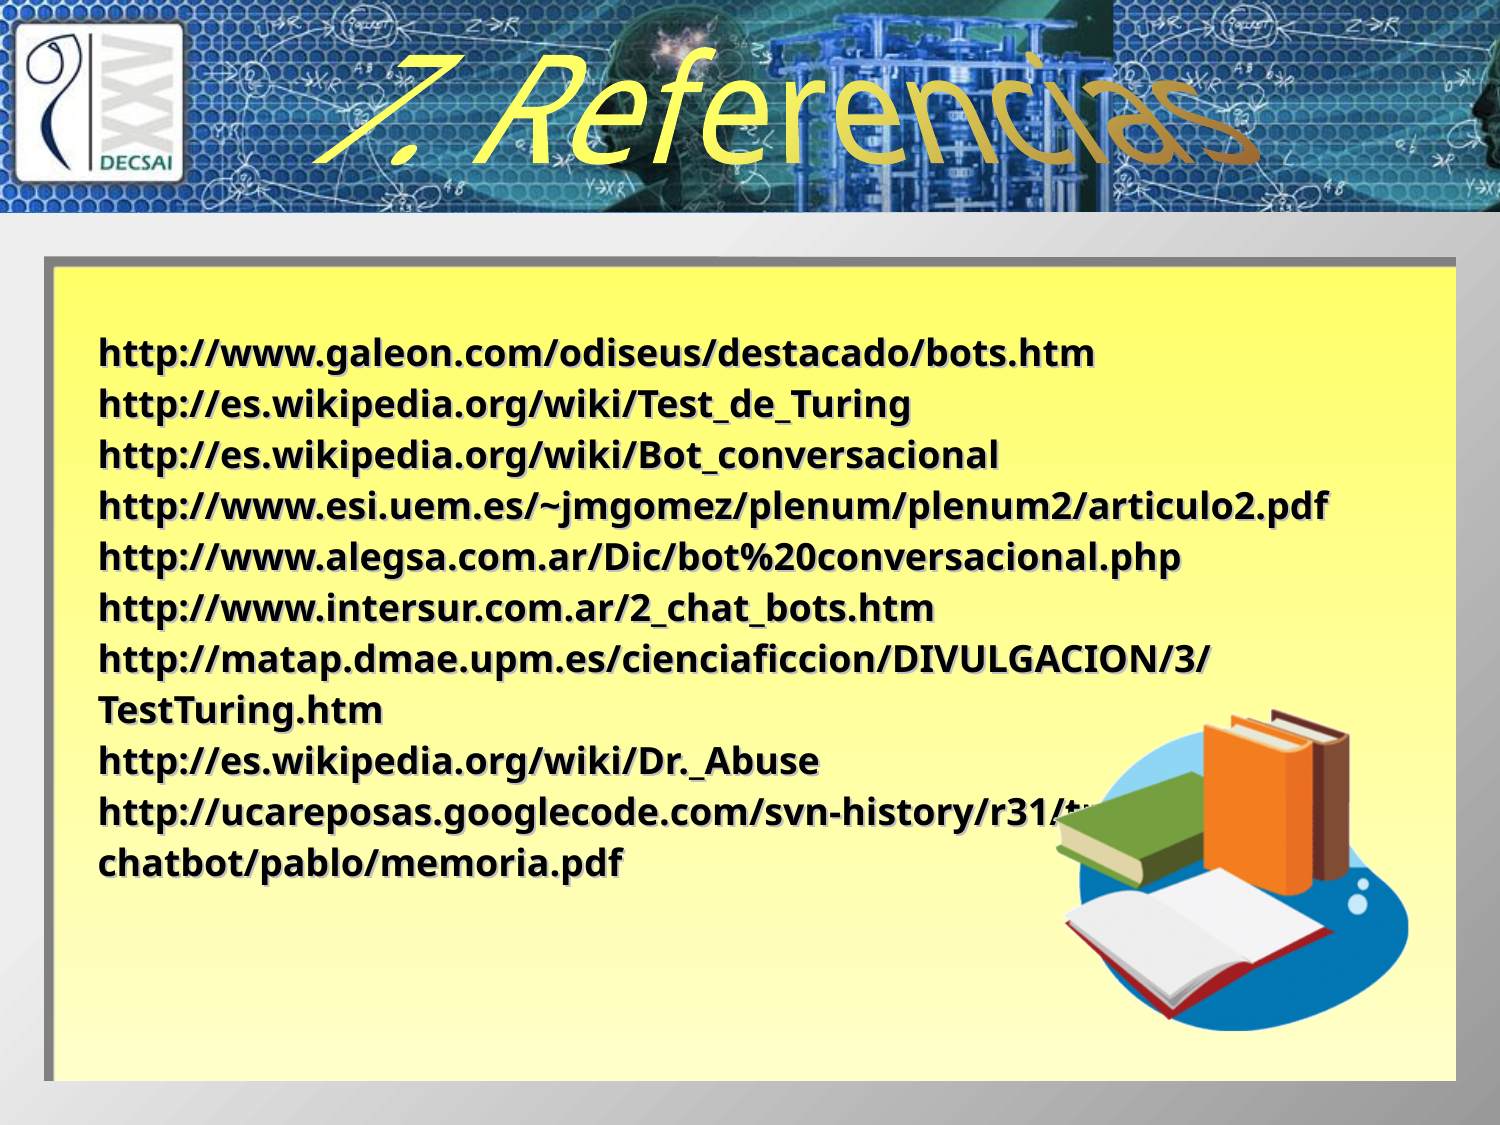

7. Referencias
http://www.galeon.com/odiseus/destacado/bots.htm
http://es.wikipedia.org/wiki/Test_de_Turing
http://es.wikipedia.org/wiki/Bot_conversacional
http://www.esi.uem.es/~jmgomez/plenum/plenum2/articulo2.pdf
http://www.alegsa.com.ar/Dic/bot%20conversacional.php
http://www.intersur.com.ar/2_chat_bots.htm
http://matap.dmae.upm.es/cienciaficcion/DIVULGACION/3/TestTuring.htm
http://es.wikipedia.org/wiki/Dr._Abuse
http://ucareposas.googlecode.com/svn-history/r31/trunk/IAII/chatbot/pablo/memoria.pdf